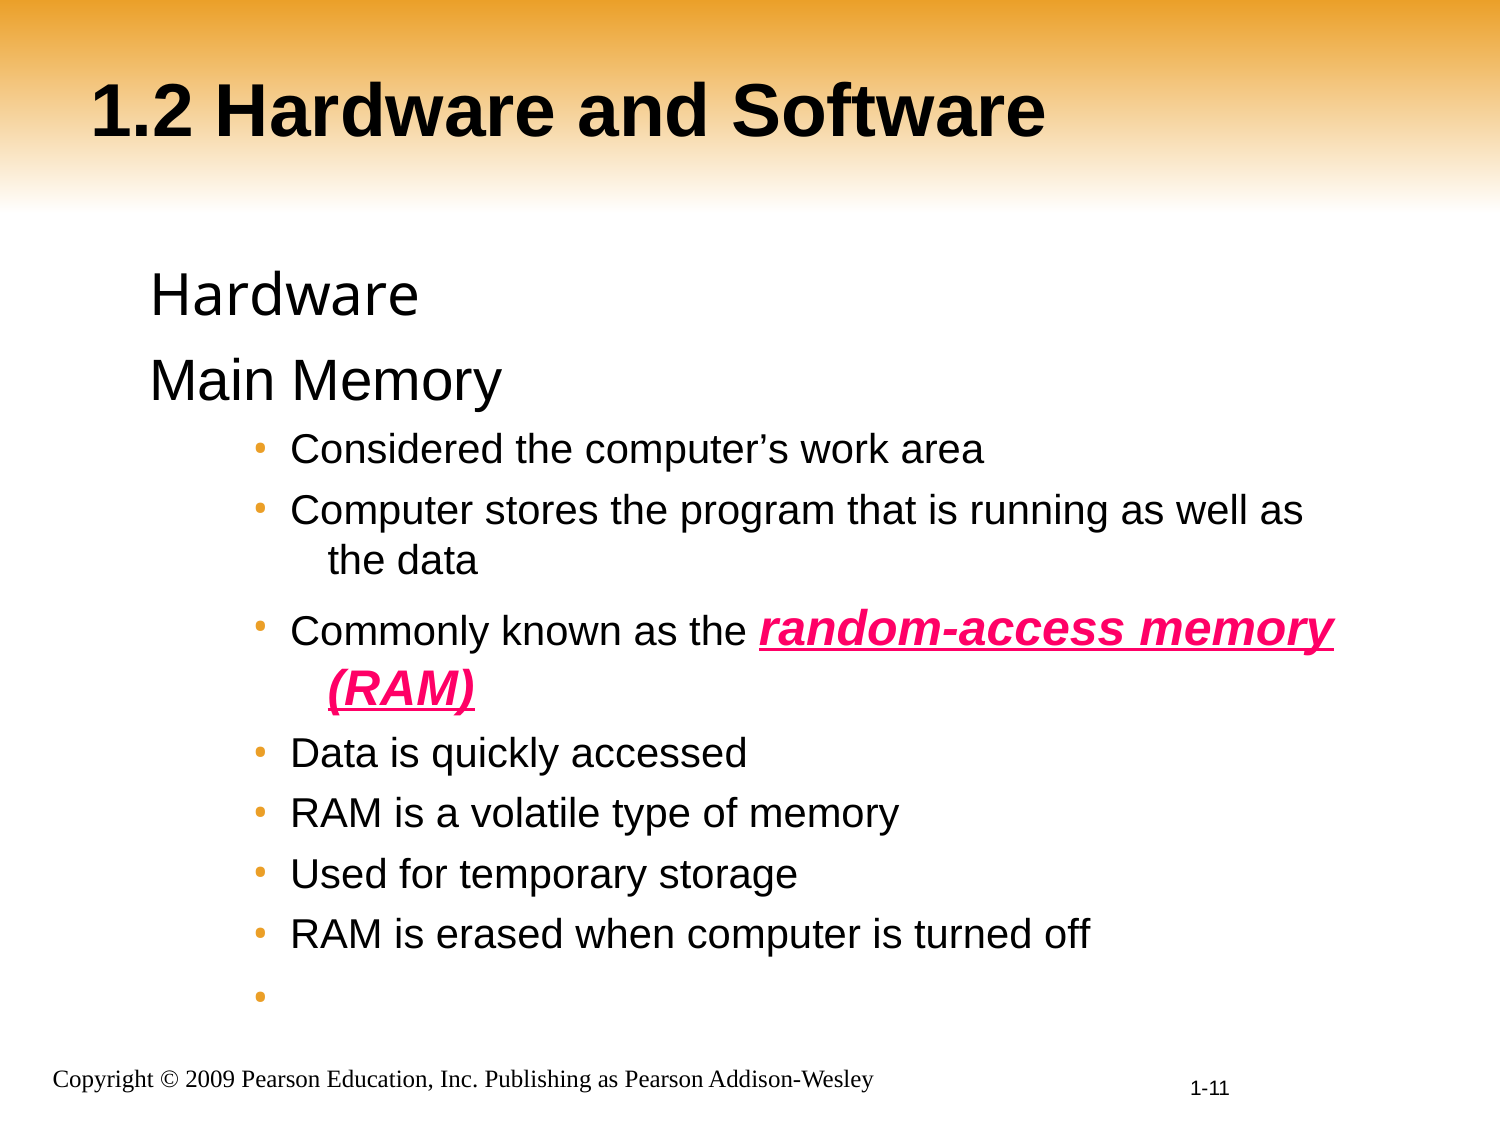

# 1.2 Hardware and Software
Hardware
Main Memory
Considered the computer’s work area
Computer stores the program that is running as well as the data
Commonly known as the random-access memory (RAM)
Data is quickly accessed
RAM is a volatile type of memory
Used for temporary storage
RAM is erased when computer is turned off
1-10